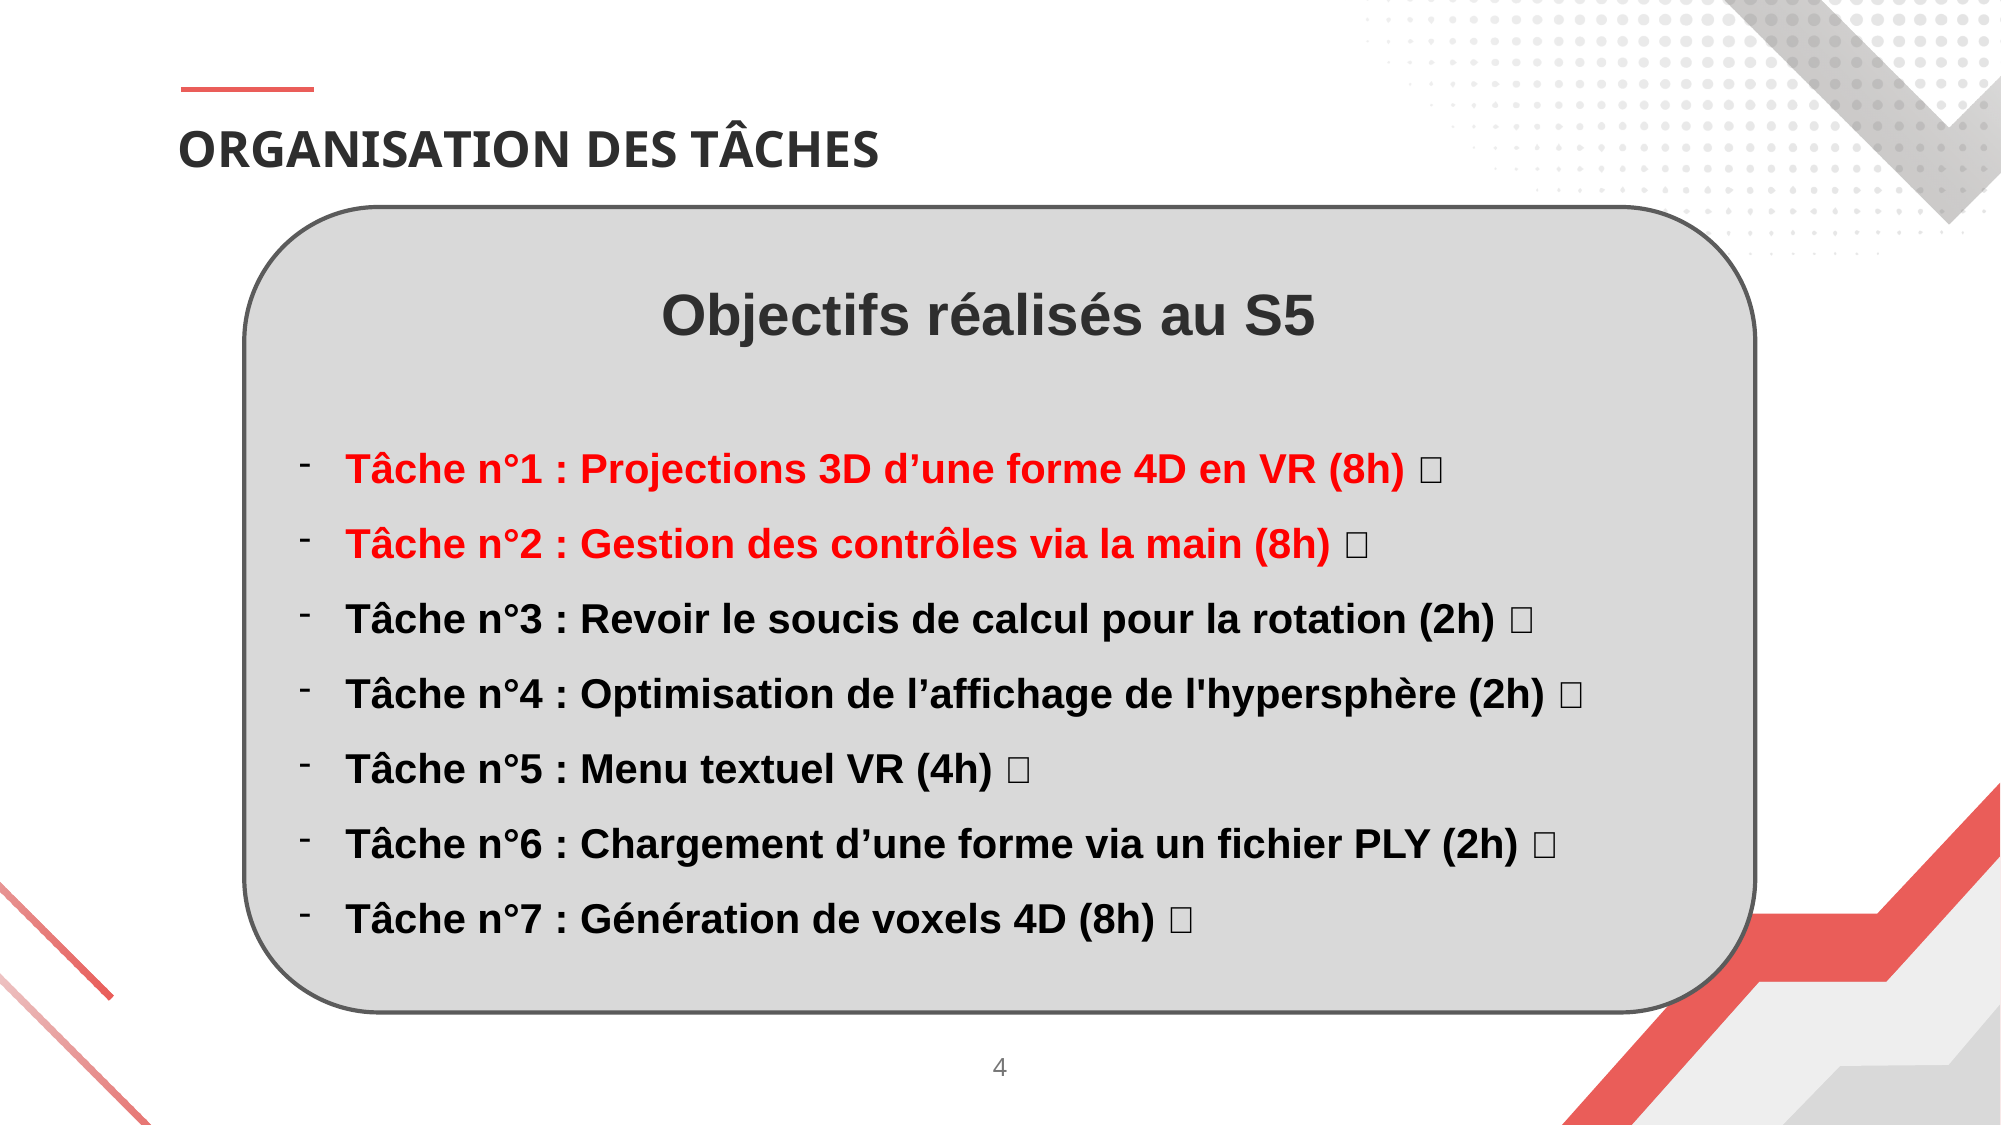

# ORGANISATION DES TÂCHES
Objectifs réalisés au S5
Tâche n°1 : Projections 3D d’une forme 4D en VR (8h) ❌
Tâche n°2 : Gestion des contrôles via la main (8h) ❌
Tâche n°3 : Revoir le soucis de calcul pour la rotation (2h) 🚧
Tâche n°4 : Optimisation de l’affichage de l'hypersphère (2h) ❌
Tâche n°5 : Menu textuel VR (4h) 🚧
Tâche n°6 : Chargement d’une forme via un fichier PLY (2h) ✅
Tâche n°7 : Génération de voxels 4D (8h) ❌